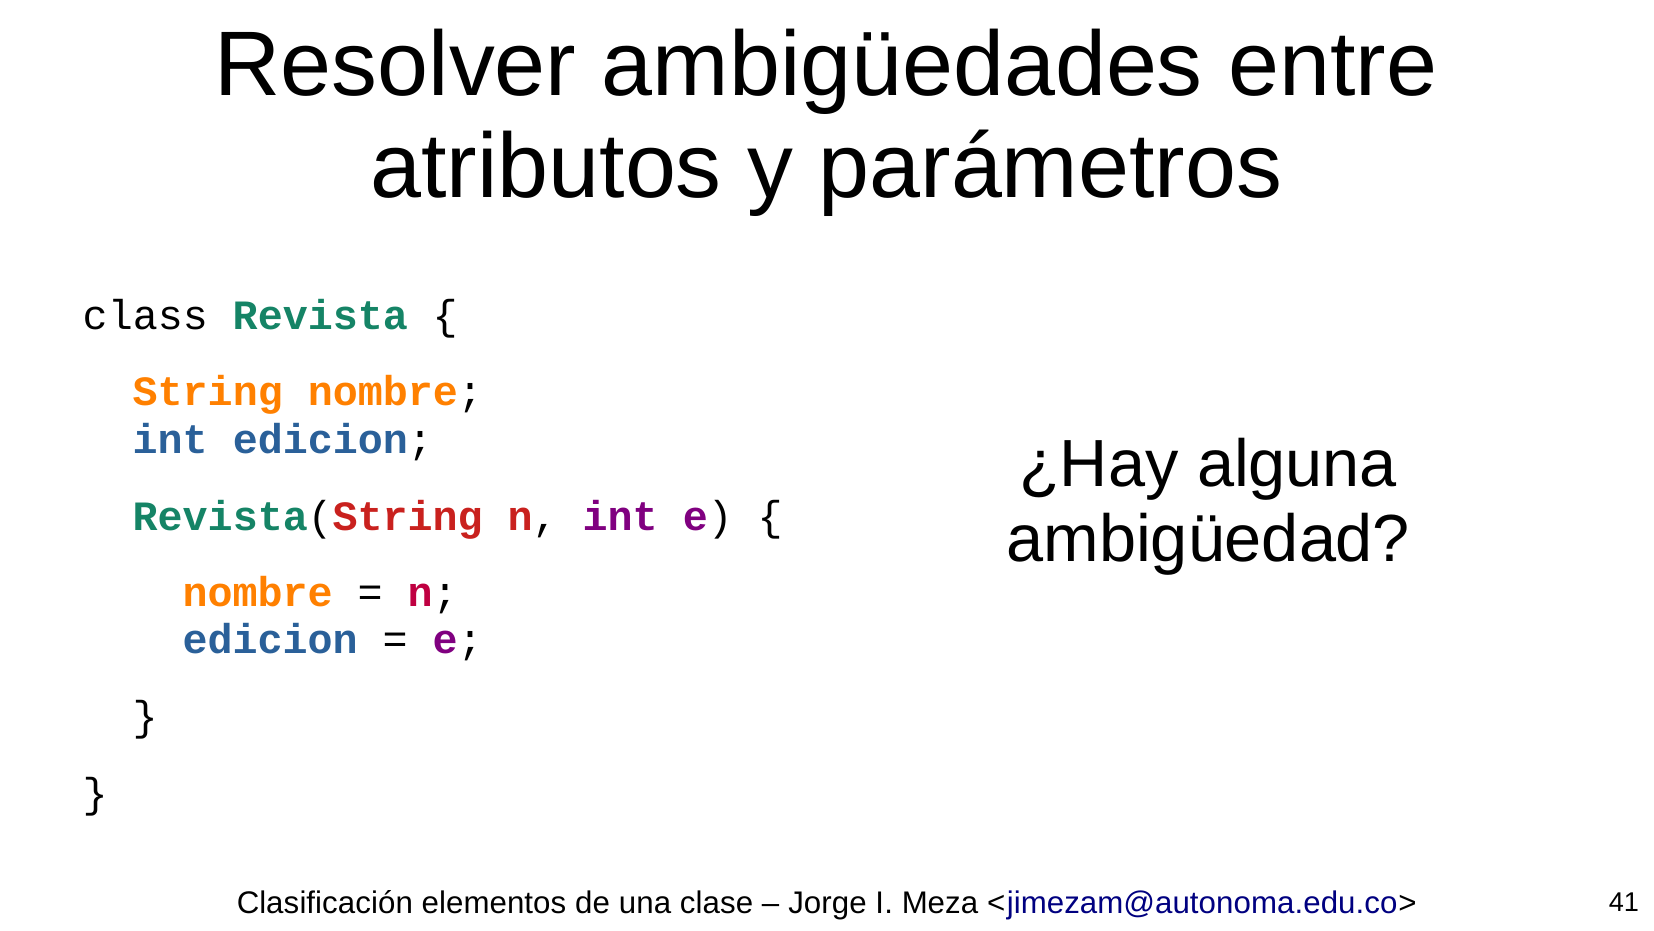

# Resolver ambigüedades entre atributos y parámetros
class Revista {
 String nombre;
 int edicion;
 Revista(String n, int e) {
 nombre = n;
 edicion = e;
 }
}
¿Hay alguna ambigüedad?